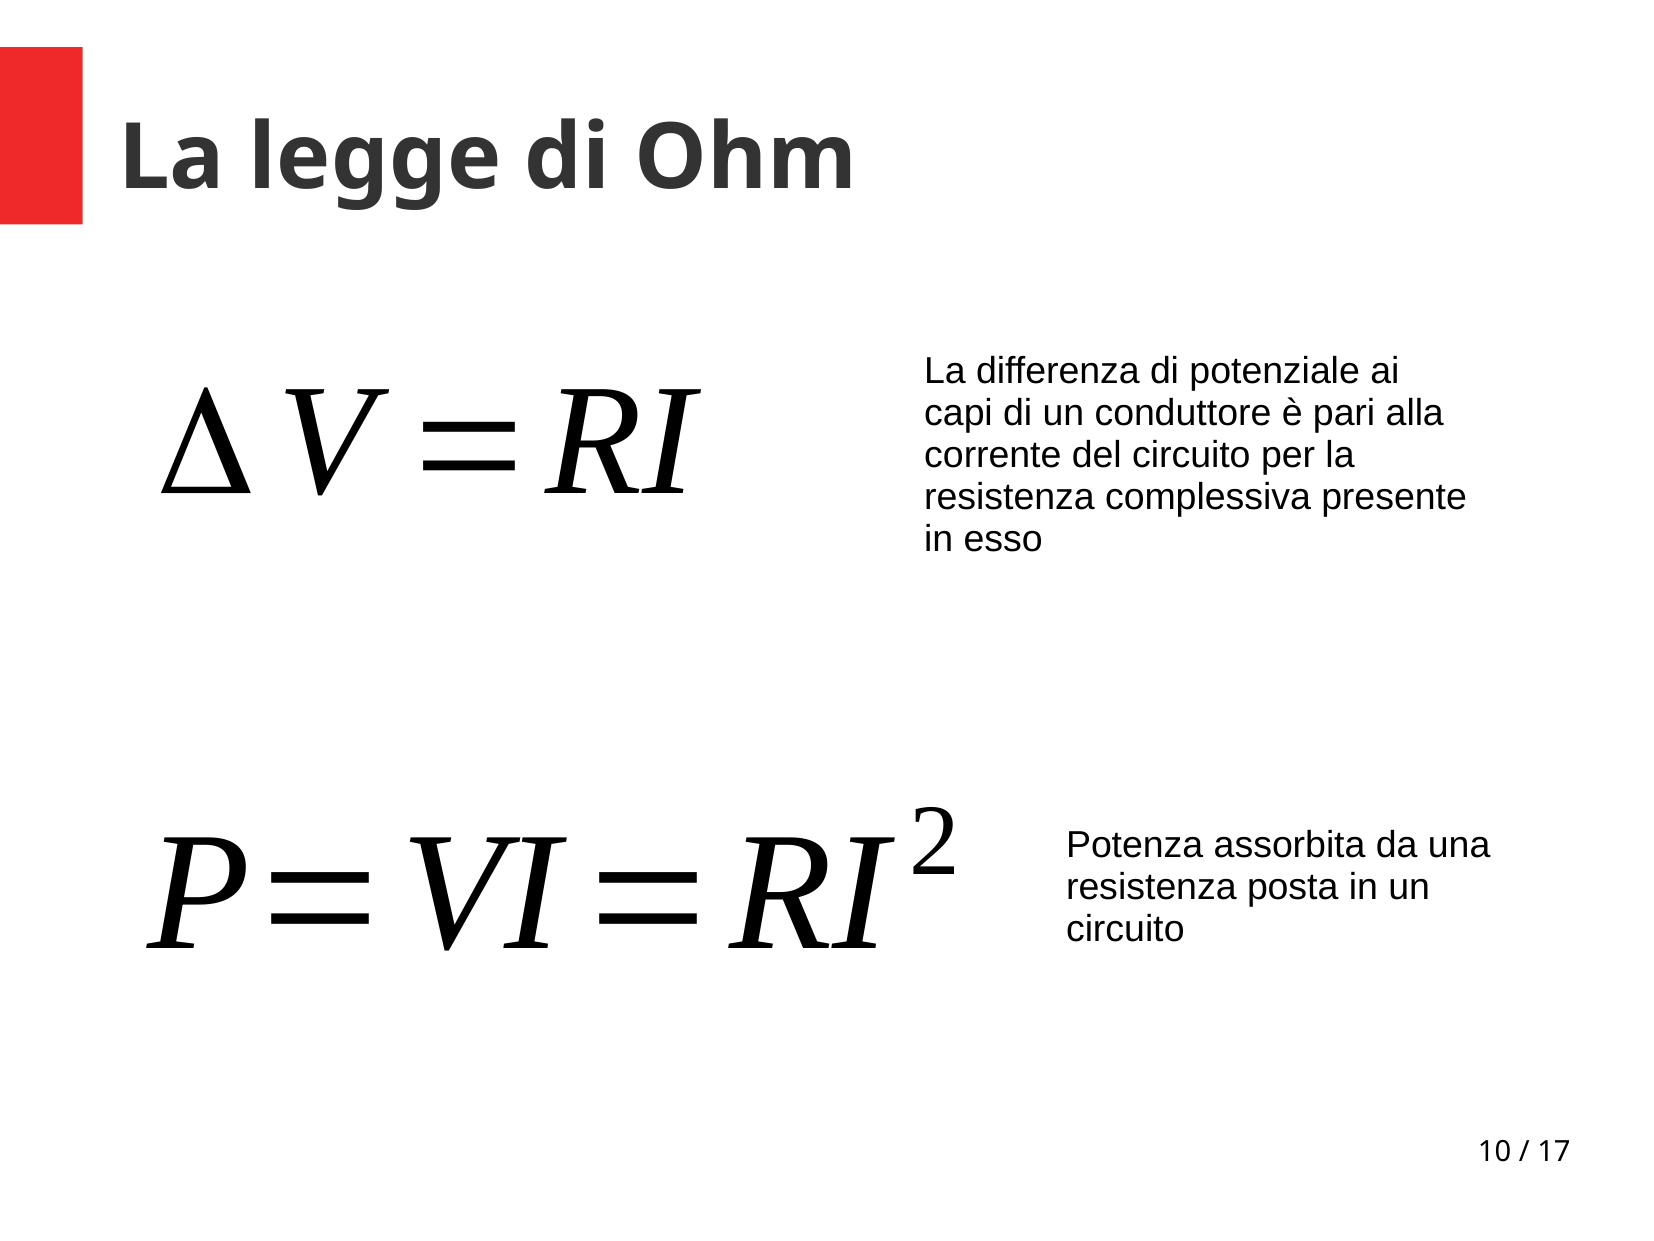

# La legge di Ohm
La differenza di potenziale ai capi di un conduttore è pari alla corrente del circuito per la resistenza complessiva presente in esso
Potenza assorbita da una resistenza posta in un circuito
10